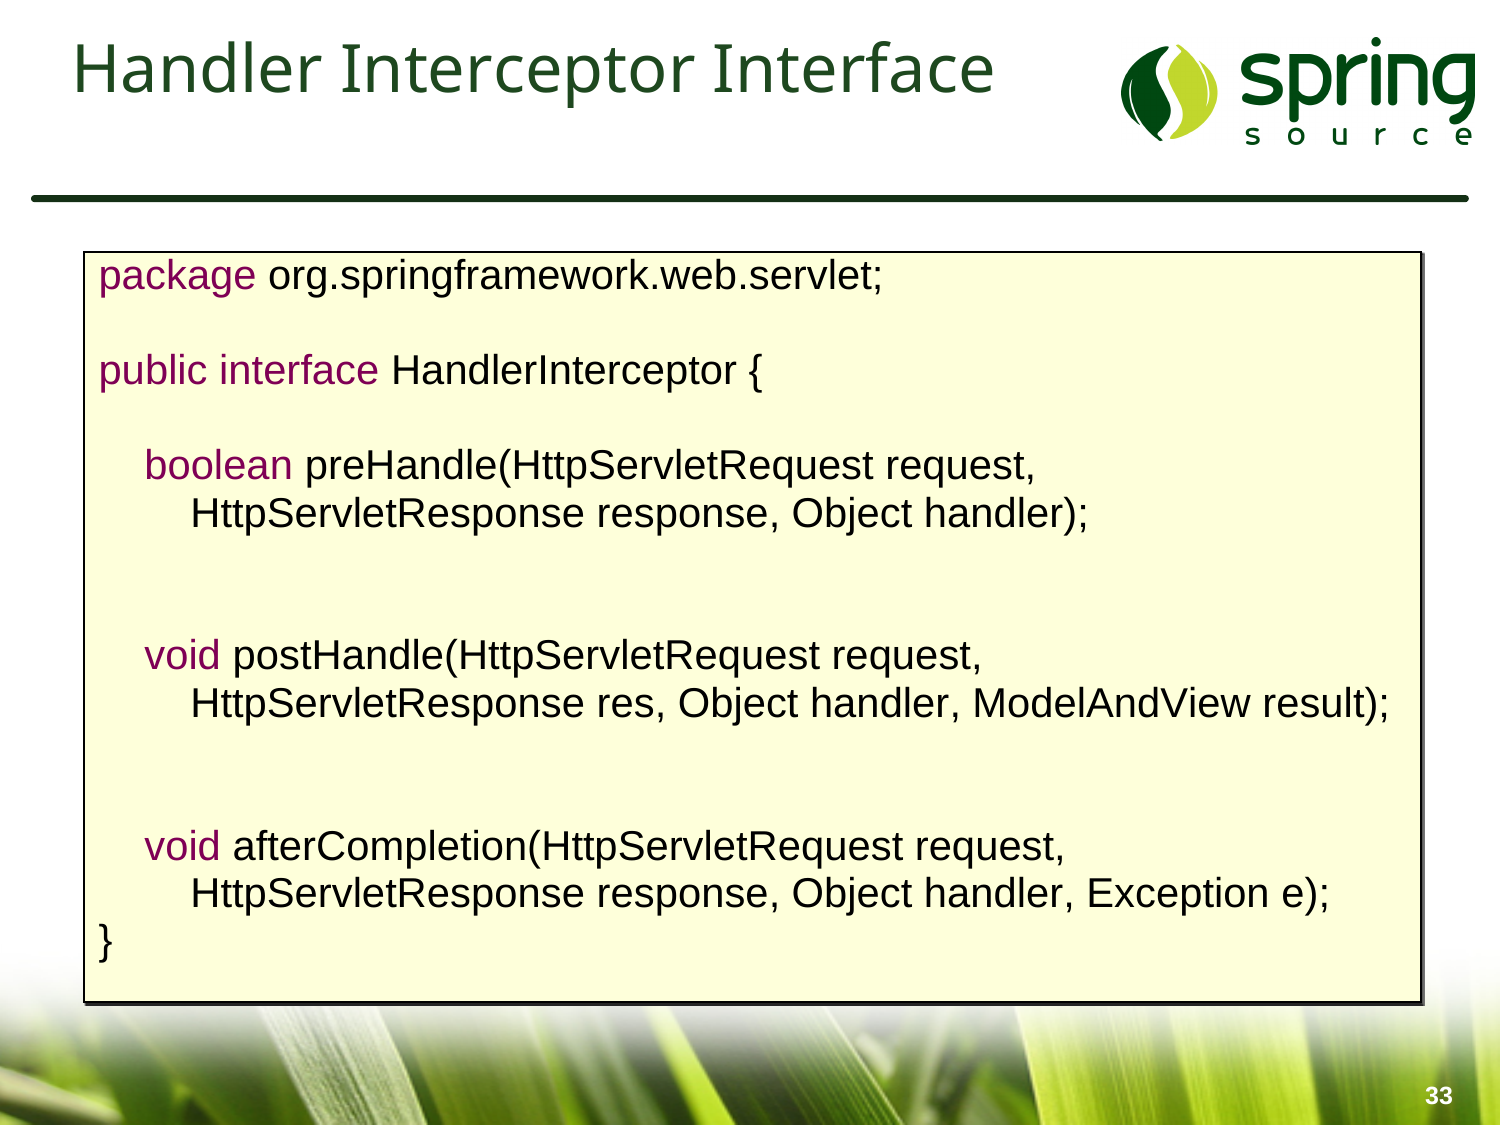

# Handler Interceptor Interface
package org.springframework.web.servlet;
public interface HandlerInterceptor {
 boolean preHandle(HttpServletRequest request,
 HttpServletResponse response, Object handler);
 void postHandle(HttpServletRequest request,
 HttpServletResponse res, Object handler, ModelAndView result);
 void afterCompletion(HttpServletRequest request,
 HttpServletResponse response, Object handler, Exception e);
}